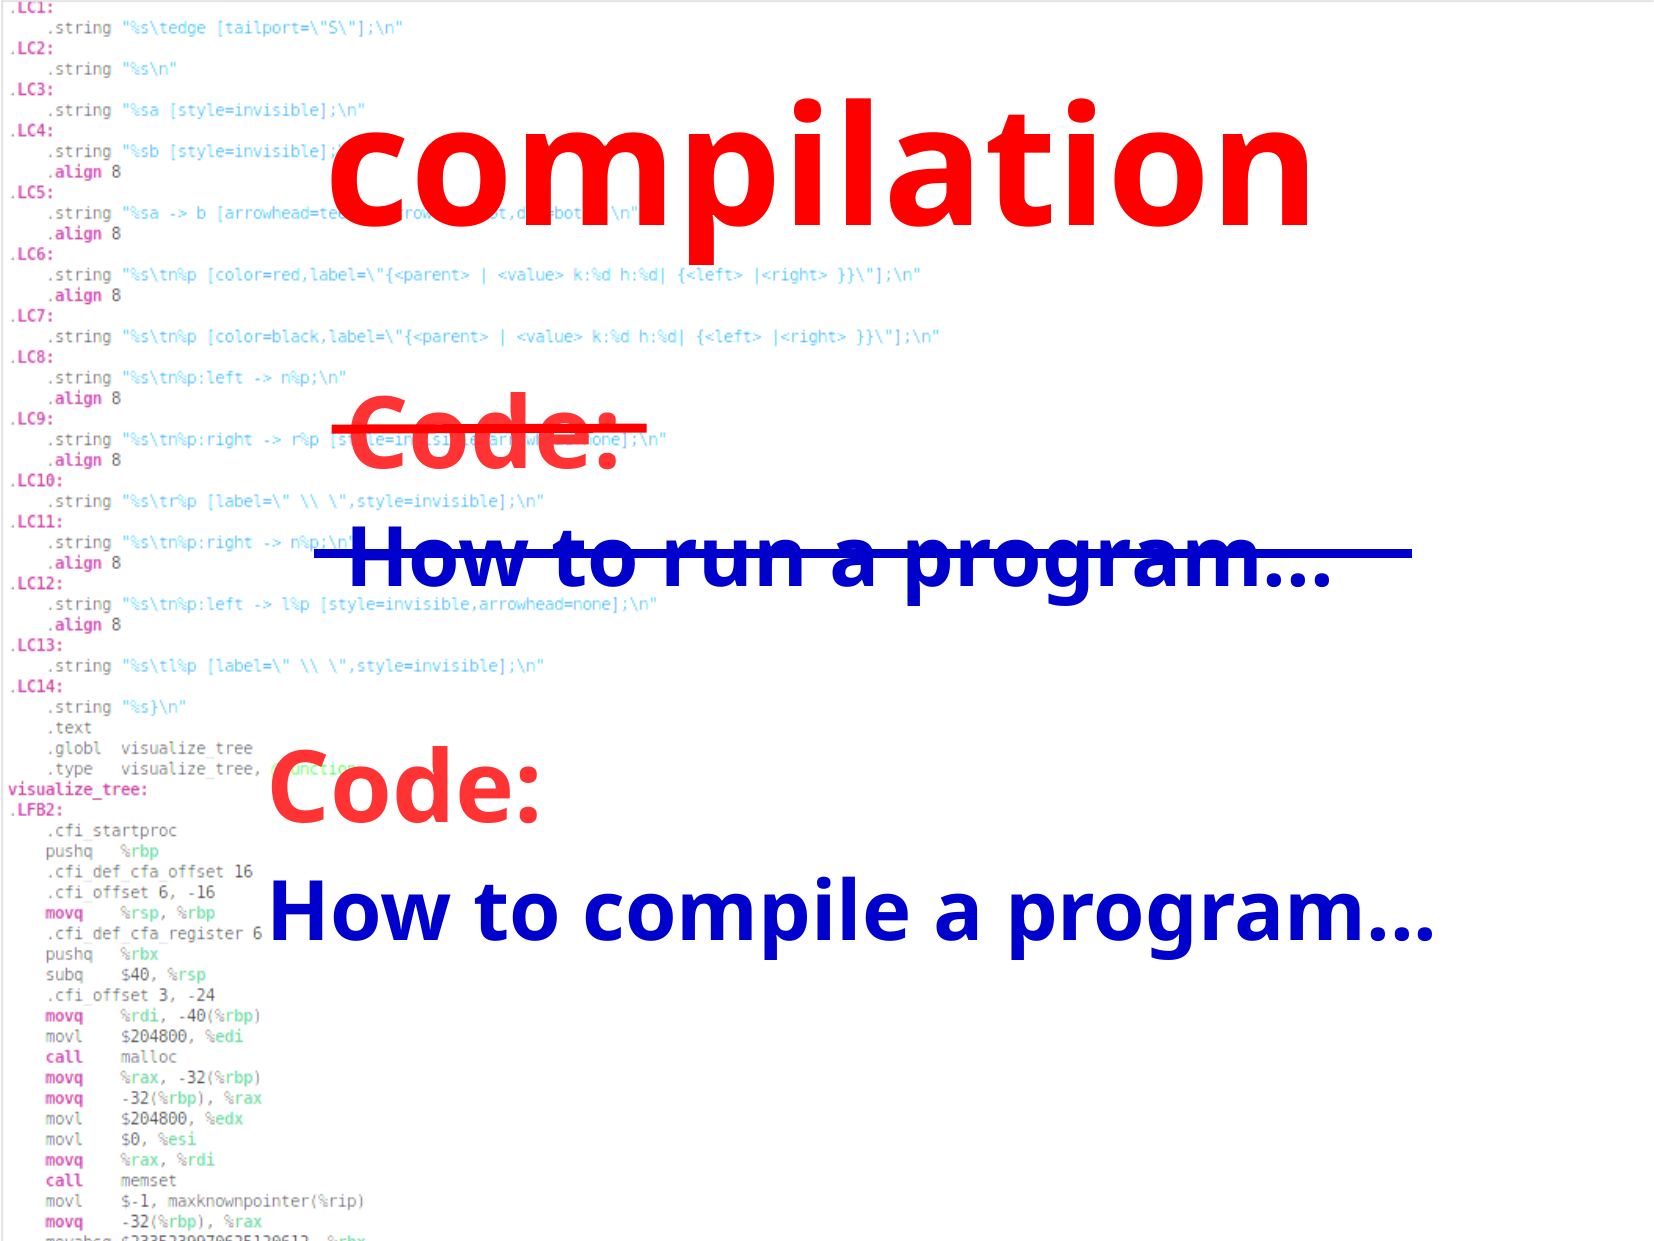

compilation
Code:
How to run a program...
Code:
How to compile a program...